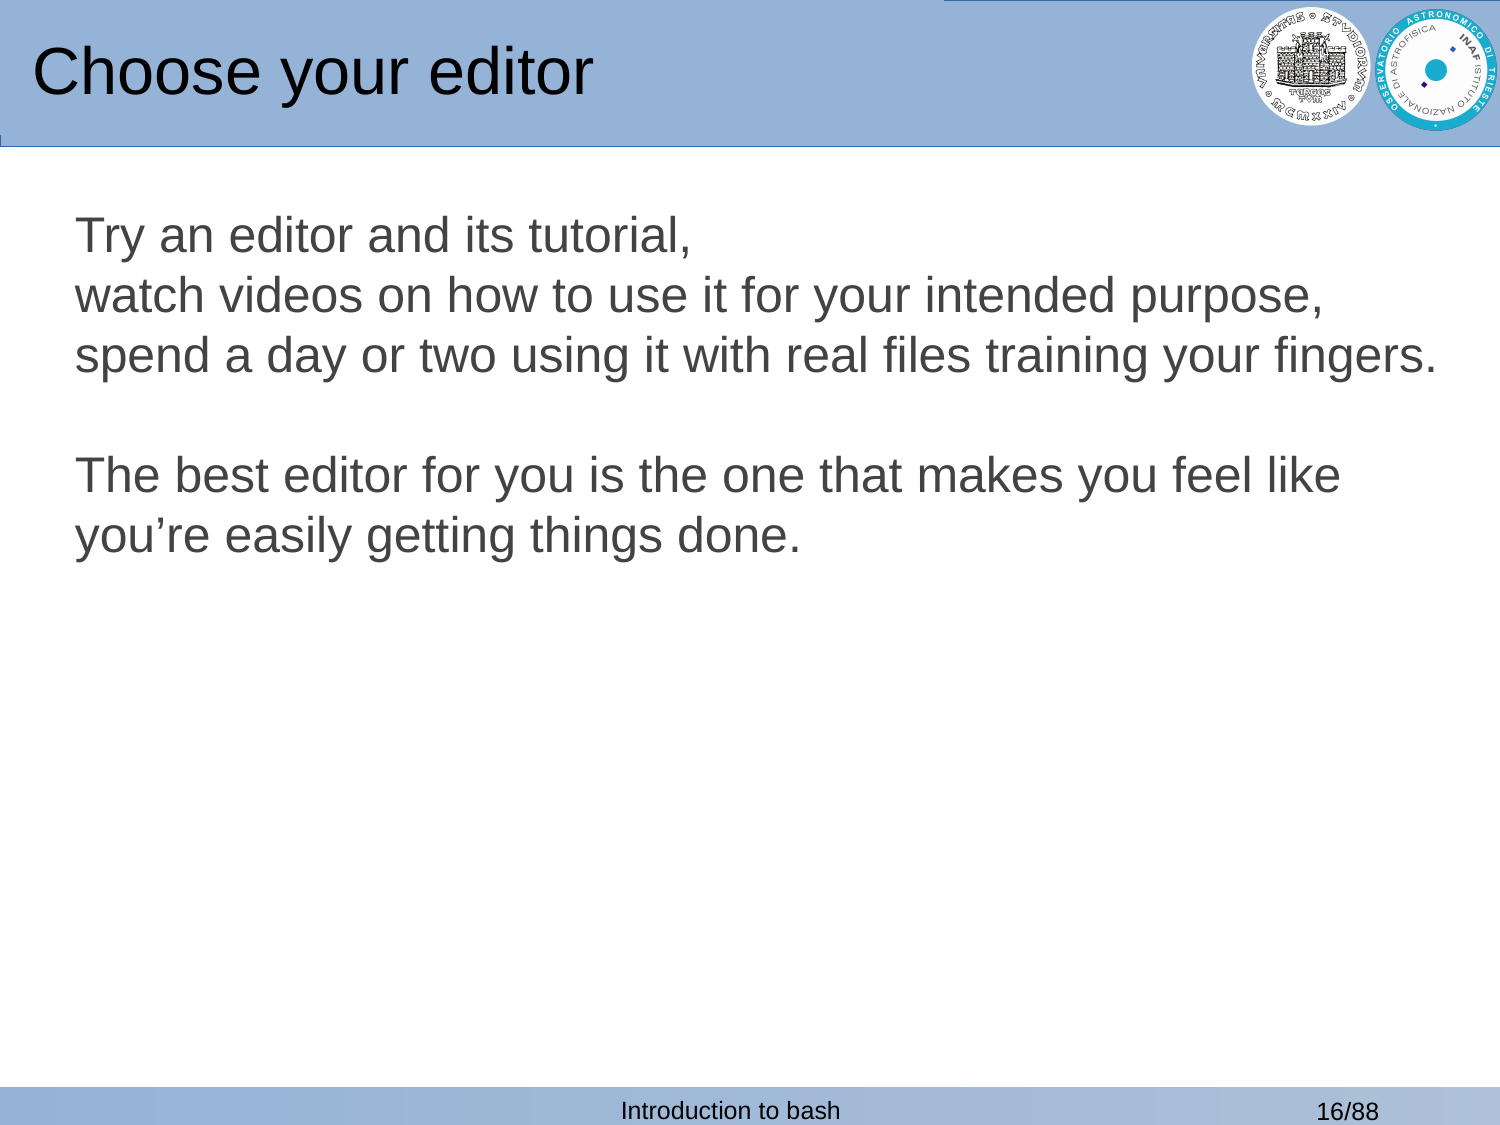

Traditional service delivery
Choose your editor
# Try an editor and its tutorial,
watch videos on how to use it for your intended purpose,
spend a day or two using it with real files training your fingers.
The best editor for you is the one that makes you feel like you’re easily getting things done.